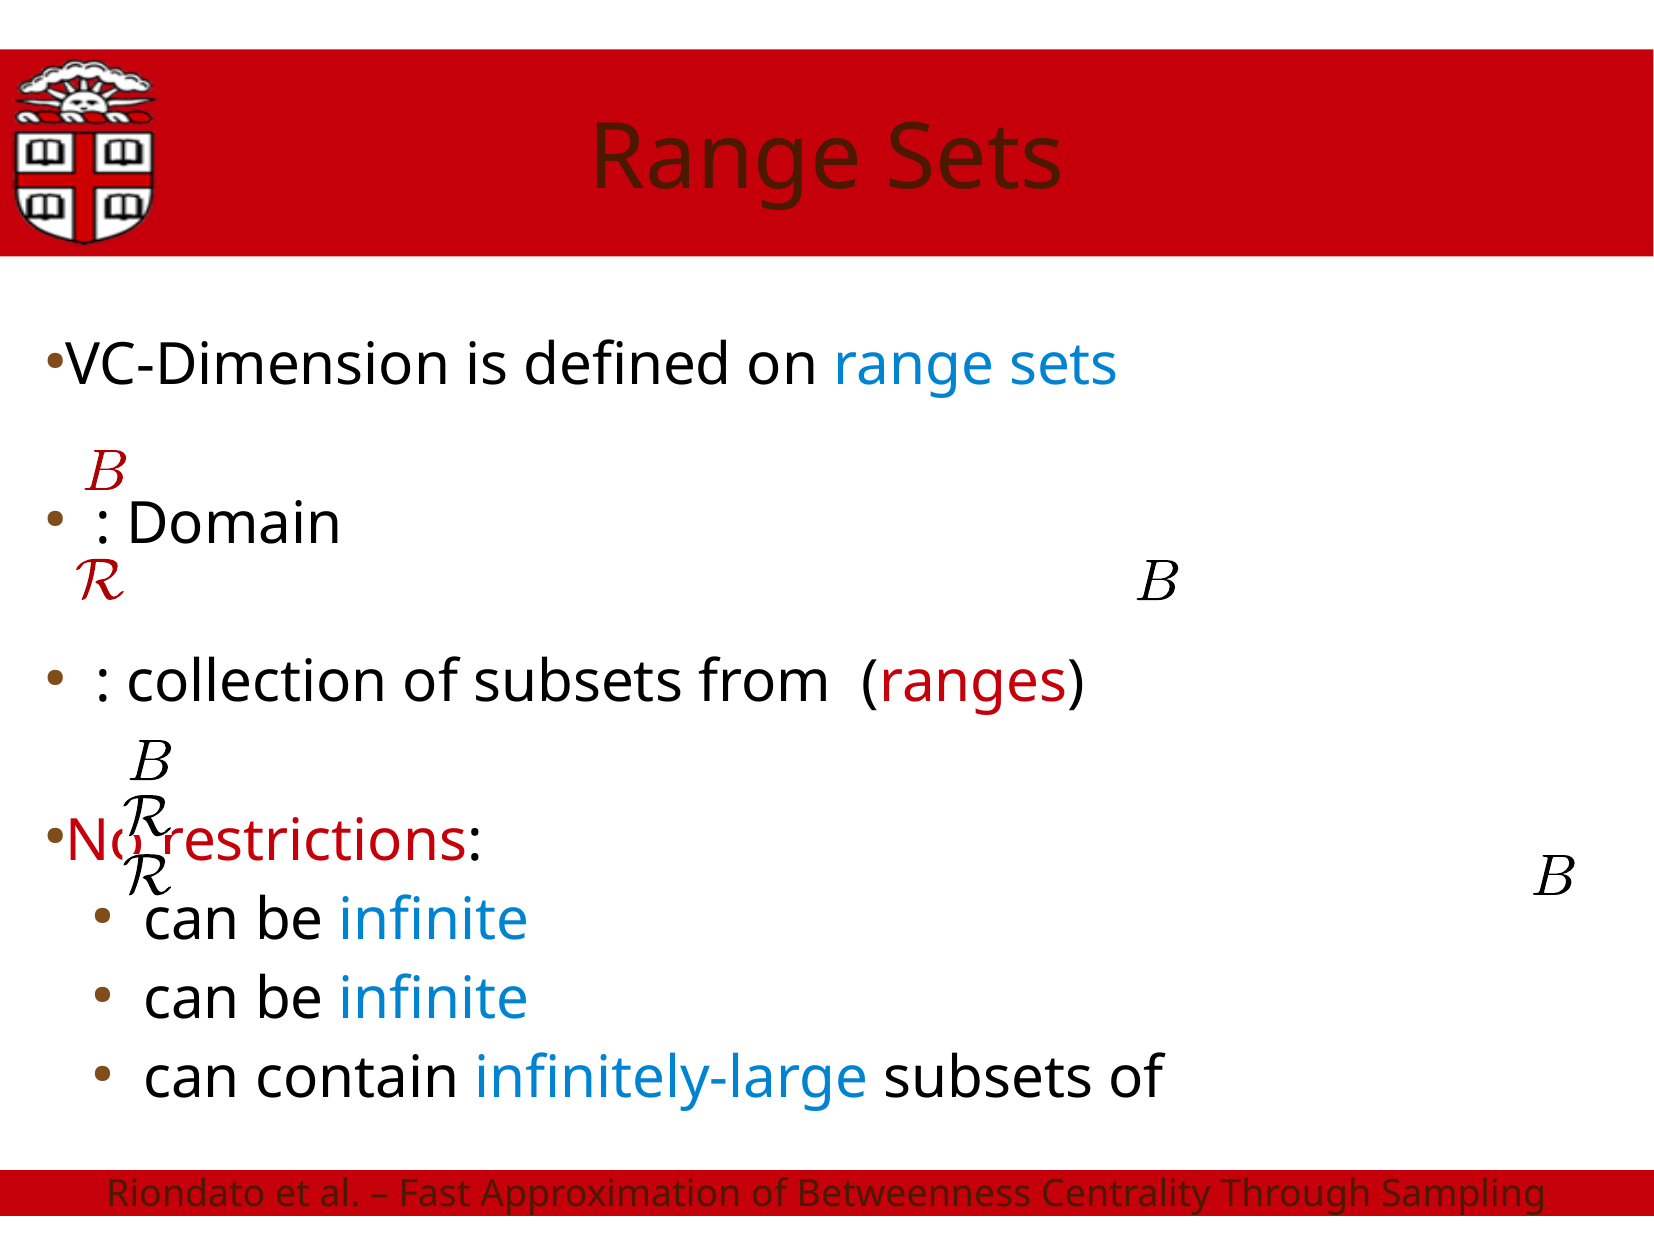

# Range Sets
VC-Dimension is defined on range sets
 : Domain
 : collection of subsets from (ranges)
No restrictions:
 can be infinite
 can be infinite
 can contain infinitely-large subsets of
Riondato et al. – Fast Approximation of Betweenness Centrality Through Sampling